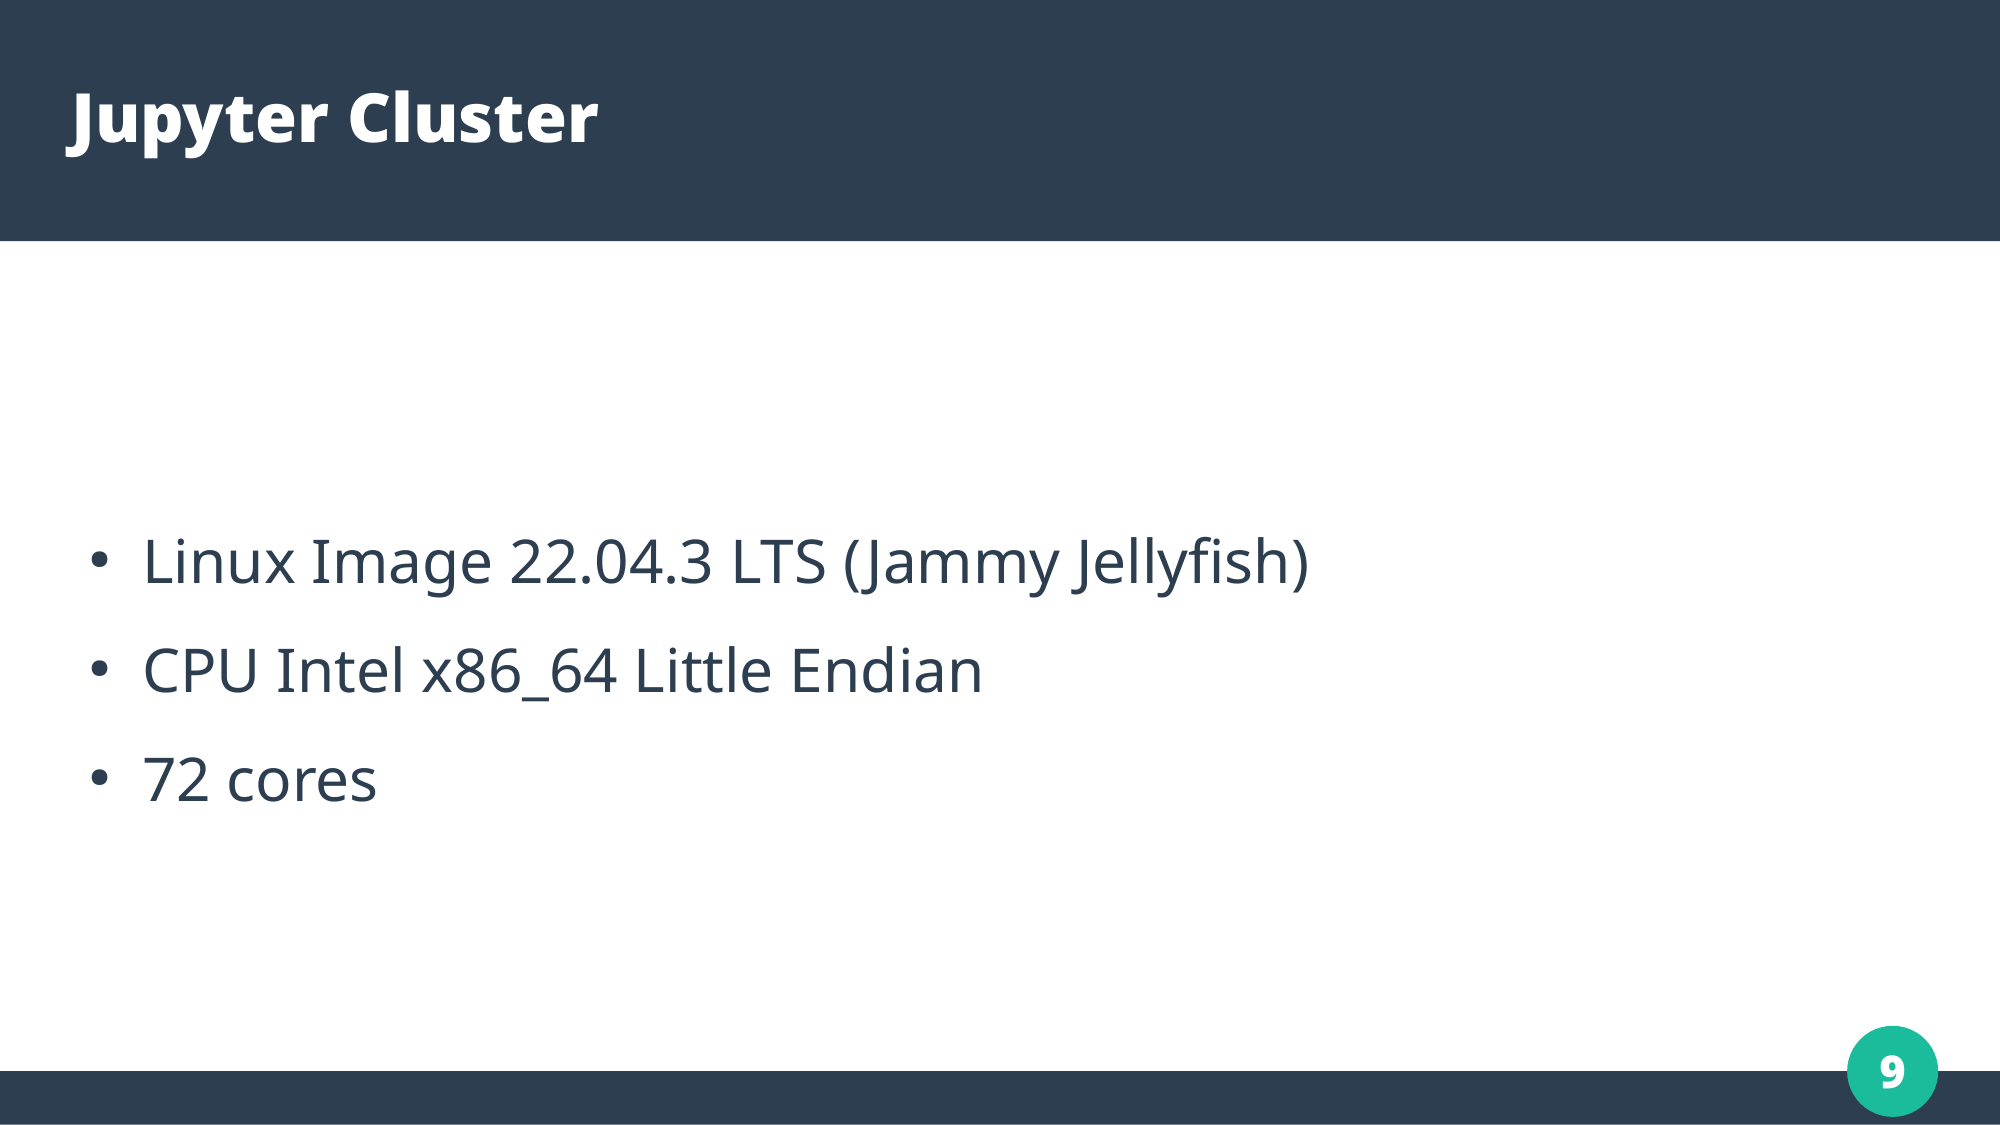

# Jupyter Cluster
Linux Image 22.04.3 LTS (Jammy Jellyfish)
CPU Intel x86_64 Little Endian
72 cores